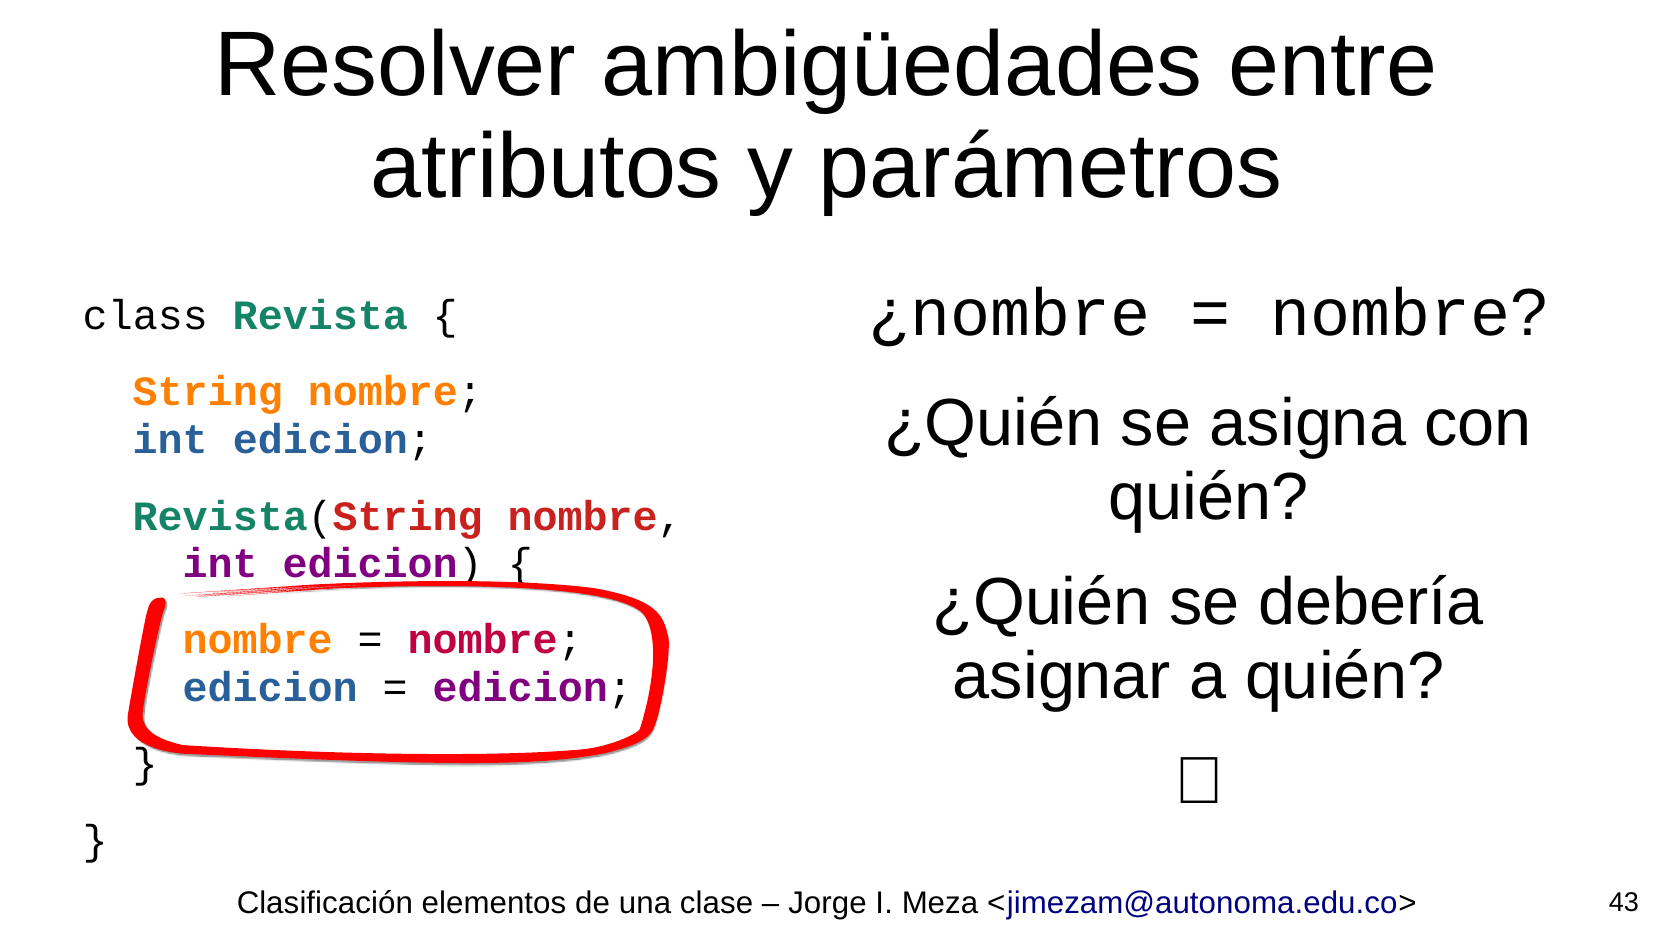

# Resolver ambigüedades entre atributos y parámetros
¿nombre = nombre?
¿Quién se asigna con quién?
¿Quién se debería asignar a quién?
🤔
class Revista {
 String nombre;
 int edicion;
 Revista(String nombre,
 int edicion) {
 nombre = nombre;
 edicion = edicion;
 }
}